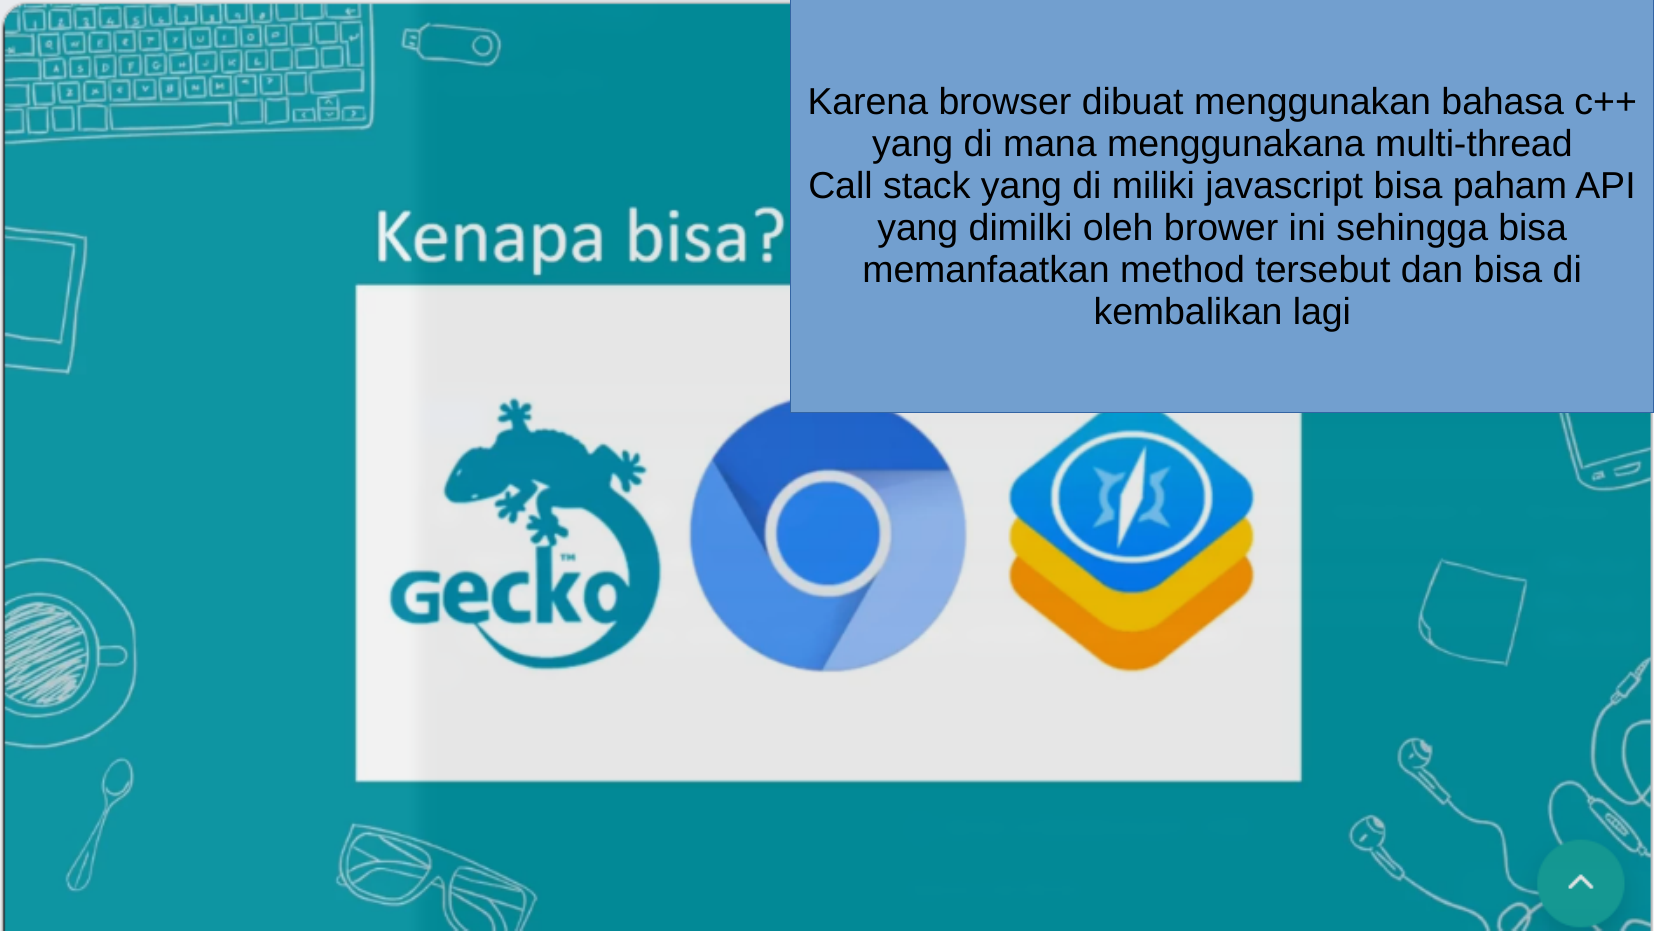

Karena browser dibuat menggunakan bahasa c++ yang di mana menggunakana multi-thread
Call stack yang di miliki javascript bisa paham API yang dimilki oleh brower ini sehingga bisa memanfaatkan method tersebut dan bisa di kembalikan lagi